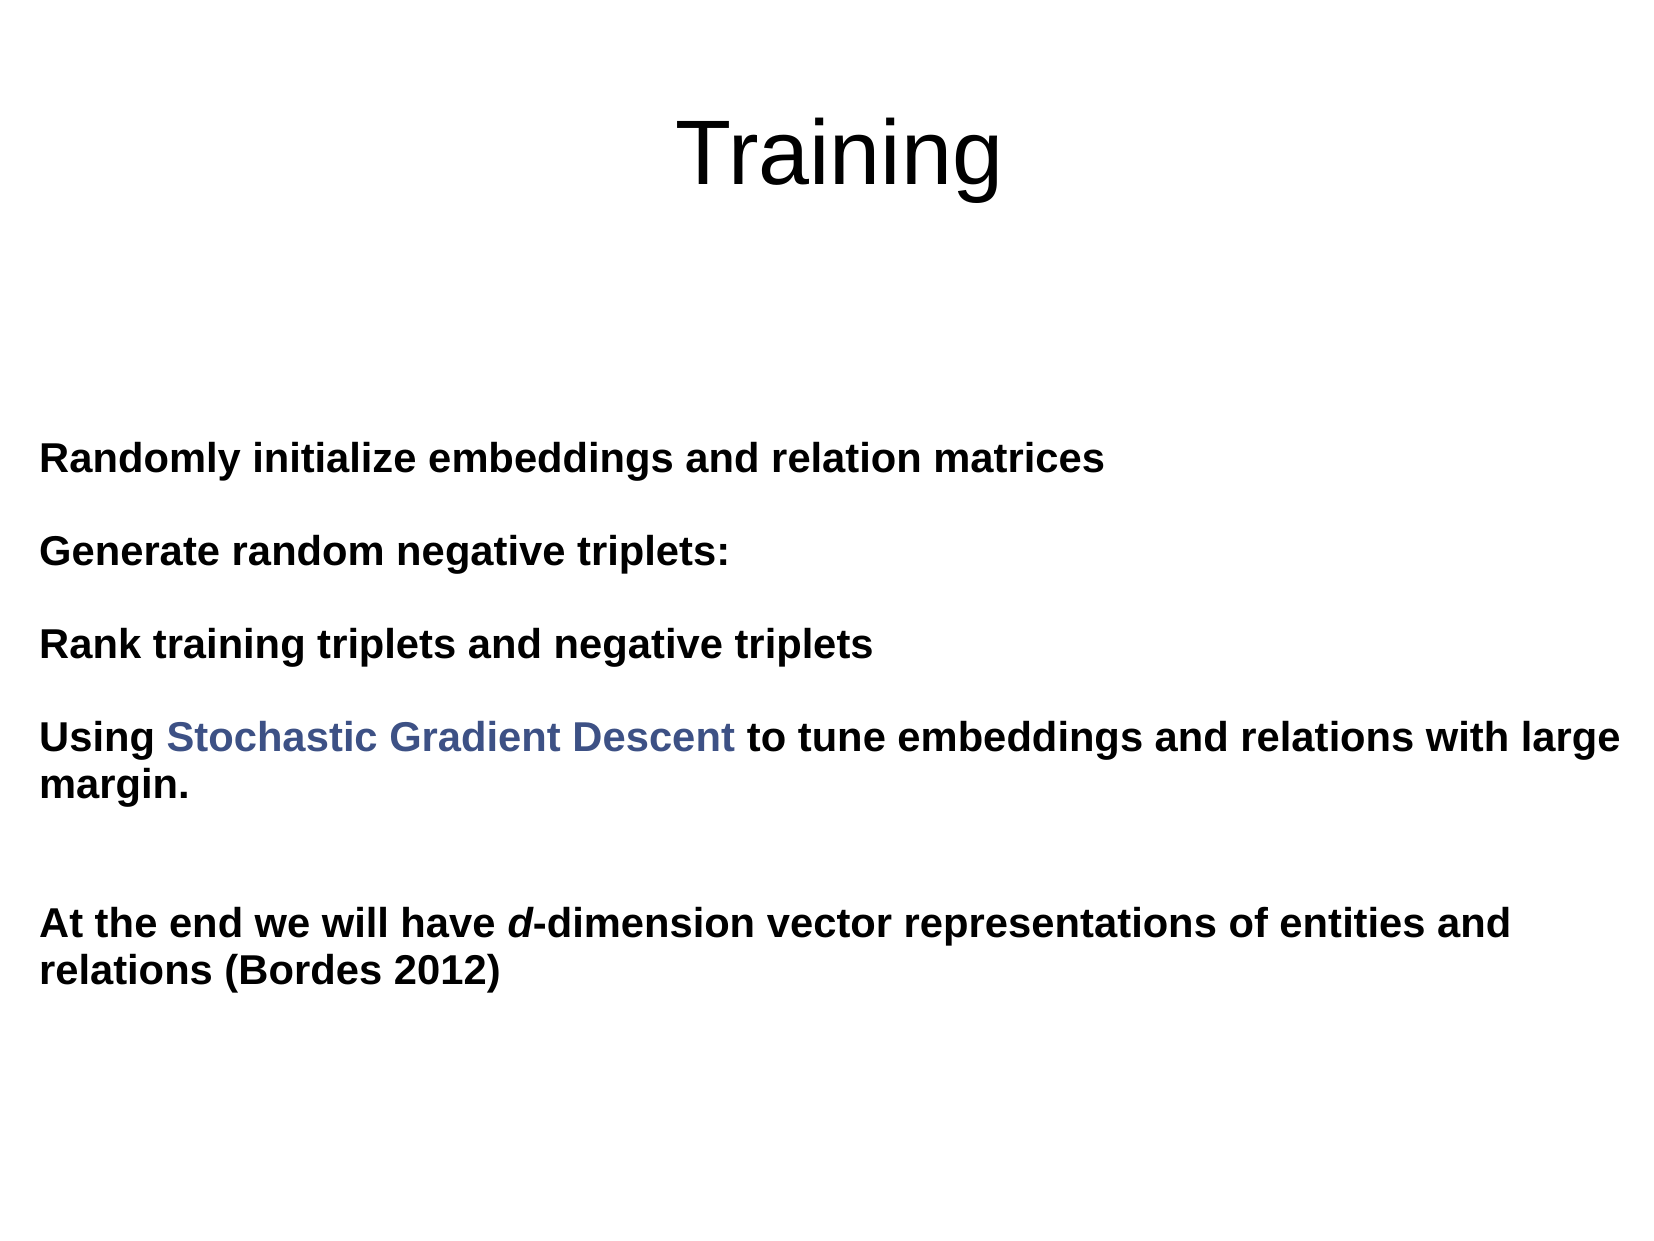

# Training
Randomly initialize embeddings and relation matrices
Generate random negative triplets:
Rank training triplets and negative triplets
Using Stochastic Gradient Descent to tune embeddings and relations with large margin.
At the end we will have d-dimension vector representations of entities and relations (Bordes 2012)
Training
Training
Training
Randomly initialize embeddings and relation matrices
Generate random negative triplets:
Rank training triplets and negative triplets
Using Stochastic Gradient Descent to tune embeddings and relations with large margin.
Randomly initialize embeddings and relation matrices
Generate random negative triplets:
Rank training triplets and negative triplets
Using Stochastic Gradient Descent to tune embeddings and relations with large margin.
Randomly initialize embeddings and relation matrices
Generate random negative triplets:
Rank training triplets and negative triplets
Using Stochastic Gradient Descent to tune embeddings and relations with large margin.